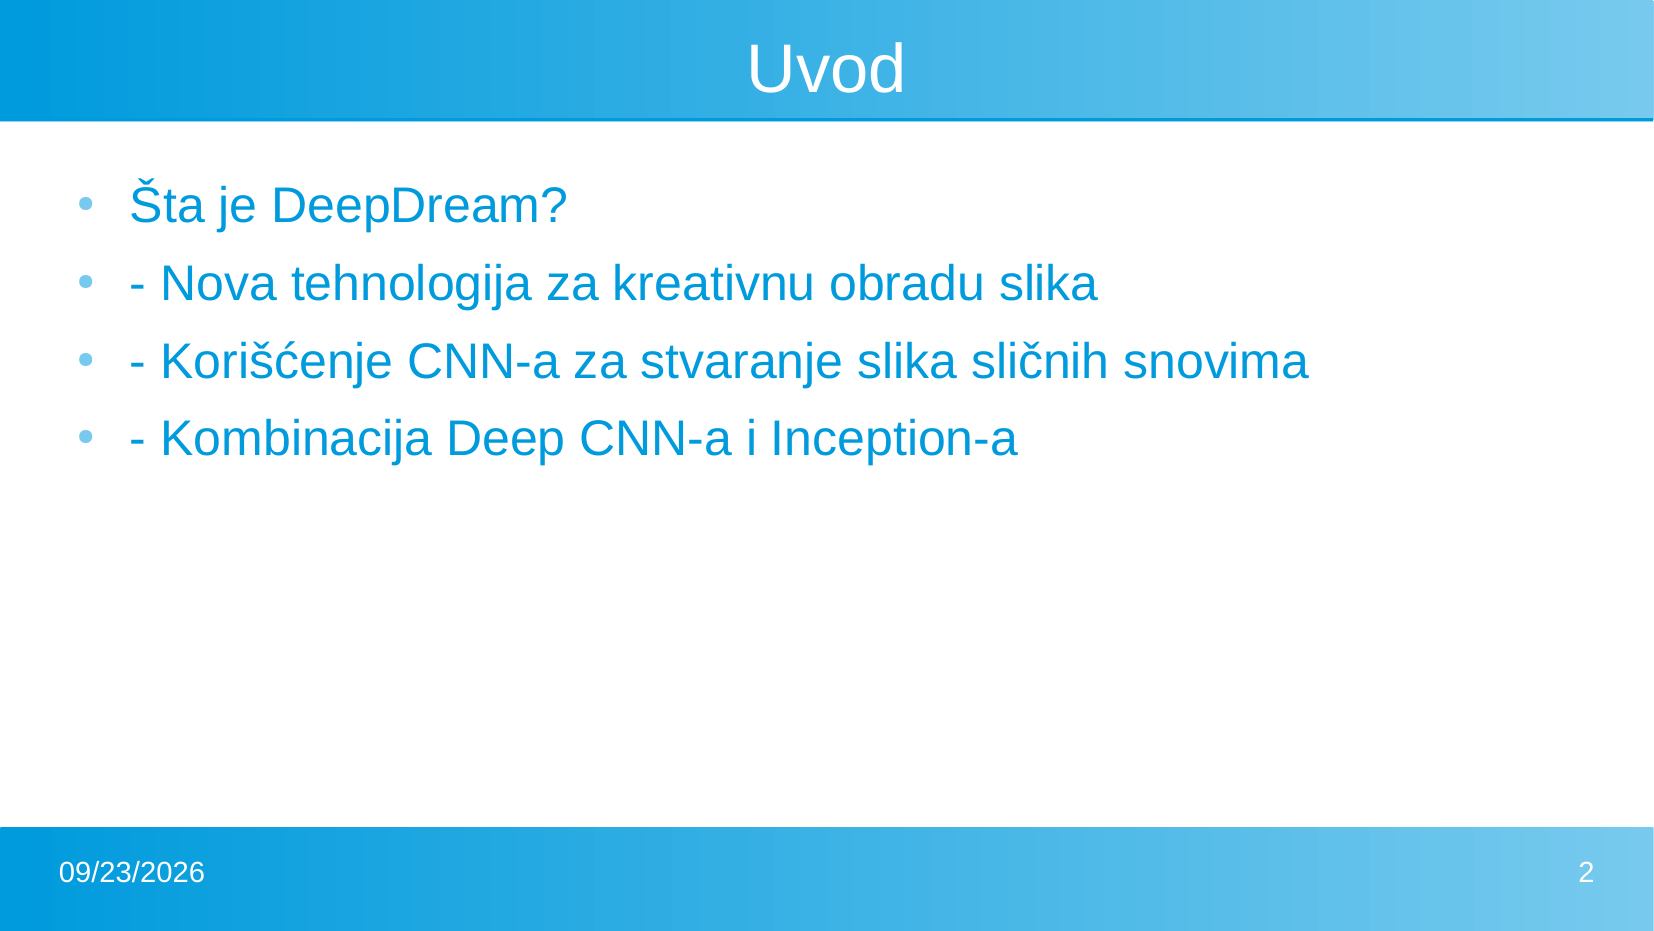

# Uvod
Šta je DeepDream?
- Nova tehnologija za kreativnu obradu slika
- Korišćenje CNN-a za stvaranje slika sličnih snovima
- Kombinacija Deep CNN-a i Inception-a
2